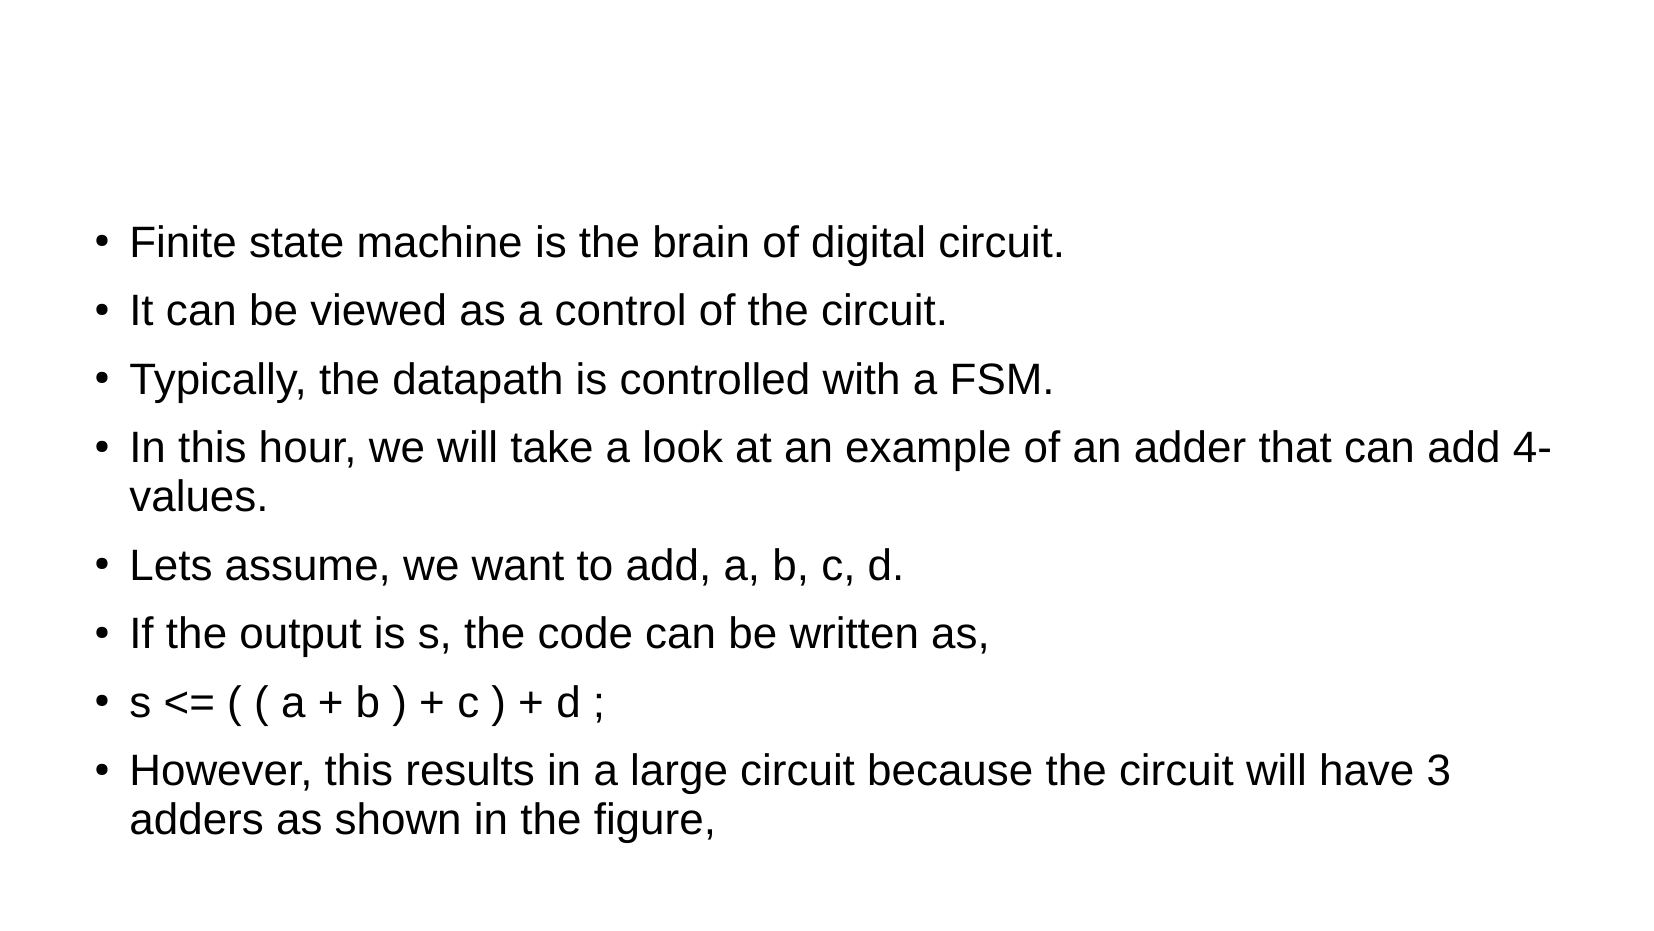

#
Finite state machine is the brain of digital circuit.
It can be viewed as a control of the circuit.
Typically, the datapath is controlled with a FSM.
In this hour, we will take a look at an example of an adder that can add 4-values.
Lets assume, we want to add, a, b, c, d.
If the output is s, the code can be written as,
s <= ( ( a + b ) + c ) + d ;
However, this results in a large circuit because the circuit will have 3 adders as shown in the figure,